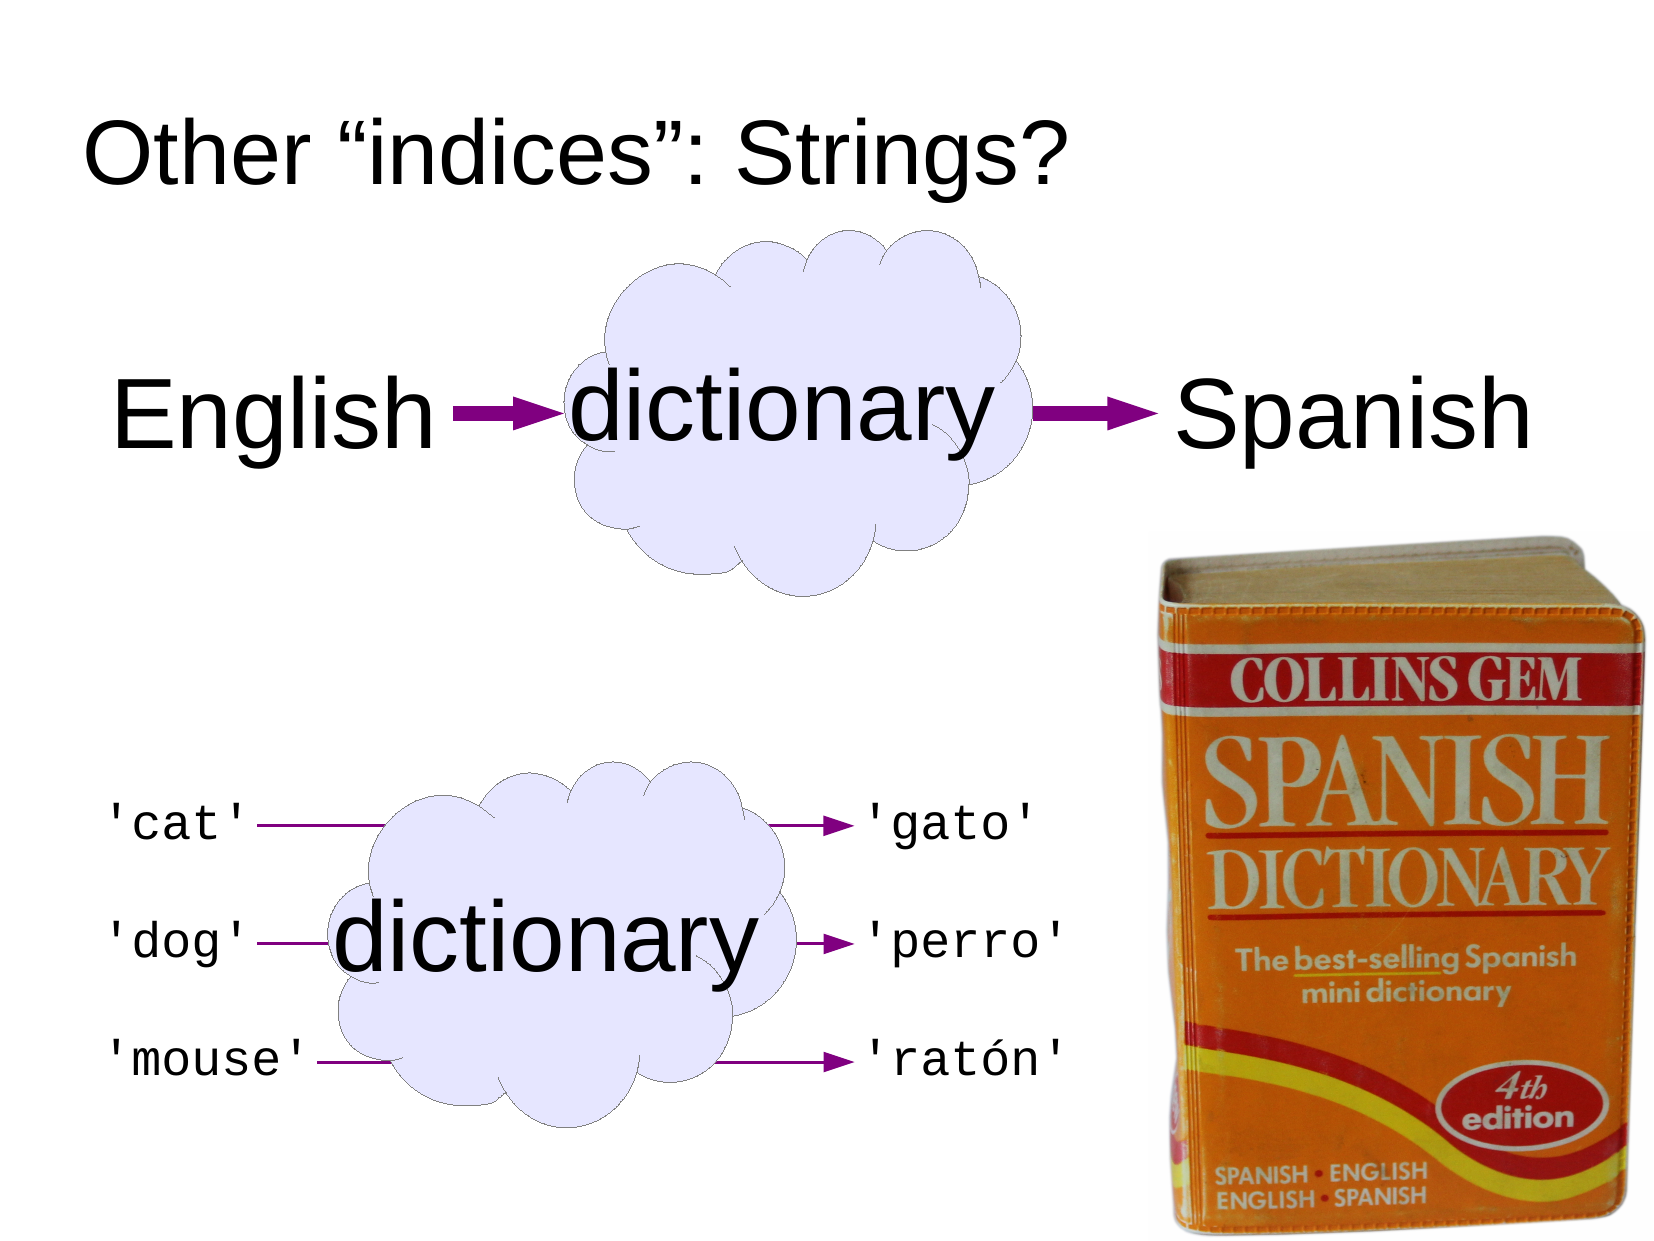

# Other “indices”: Strings?
dictionary
English
Spanish
dictionary
'cat'
'gato'
'dog'
'perro'
'mouse'
'ratón'
383